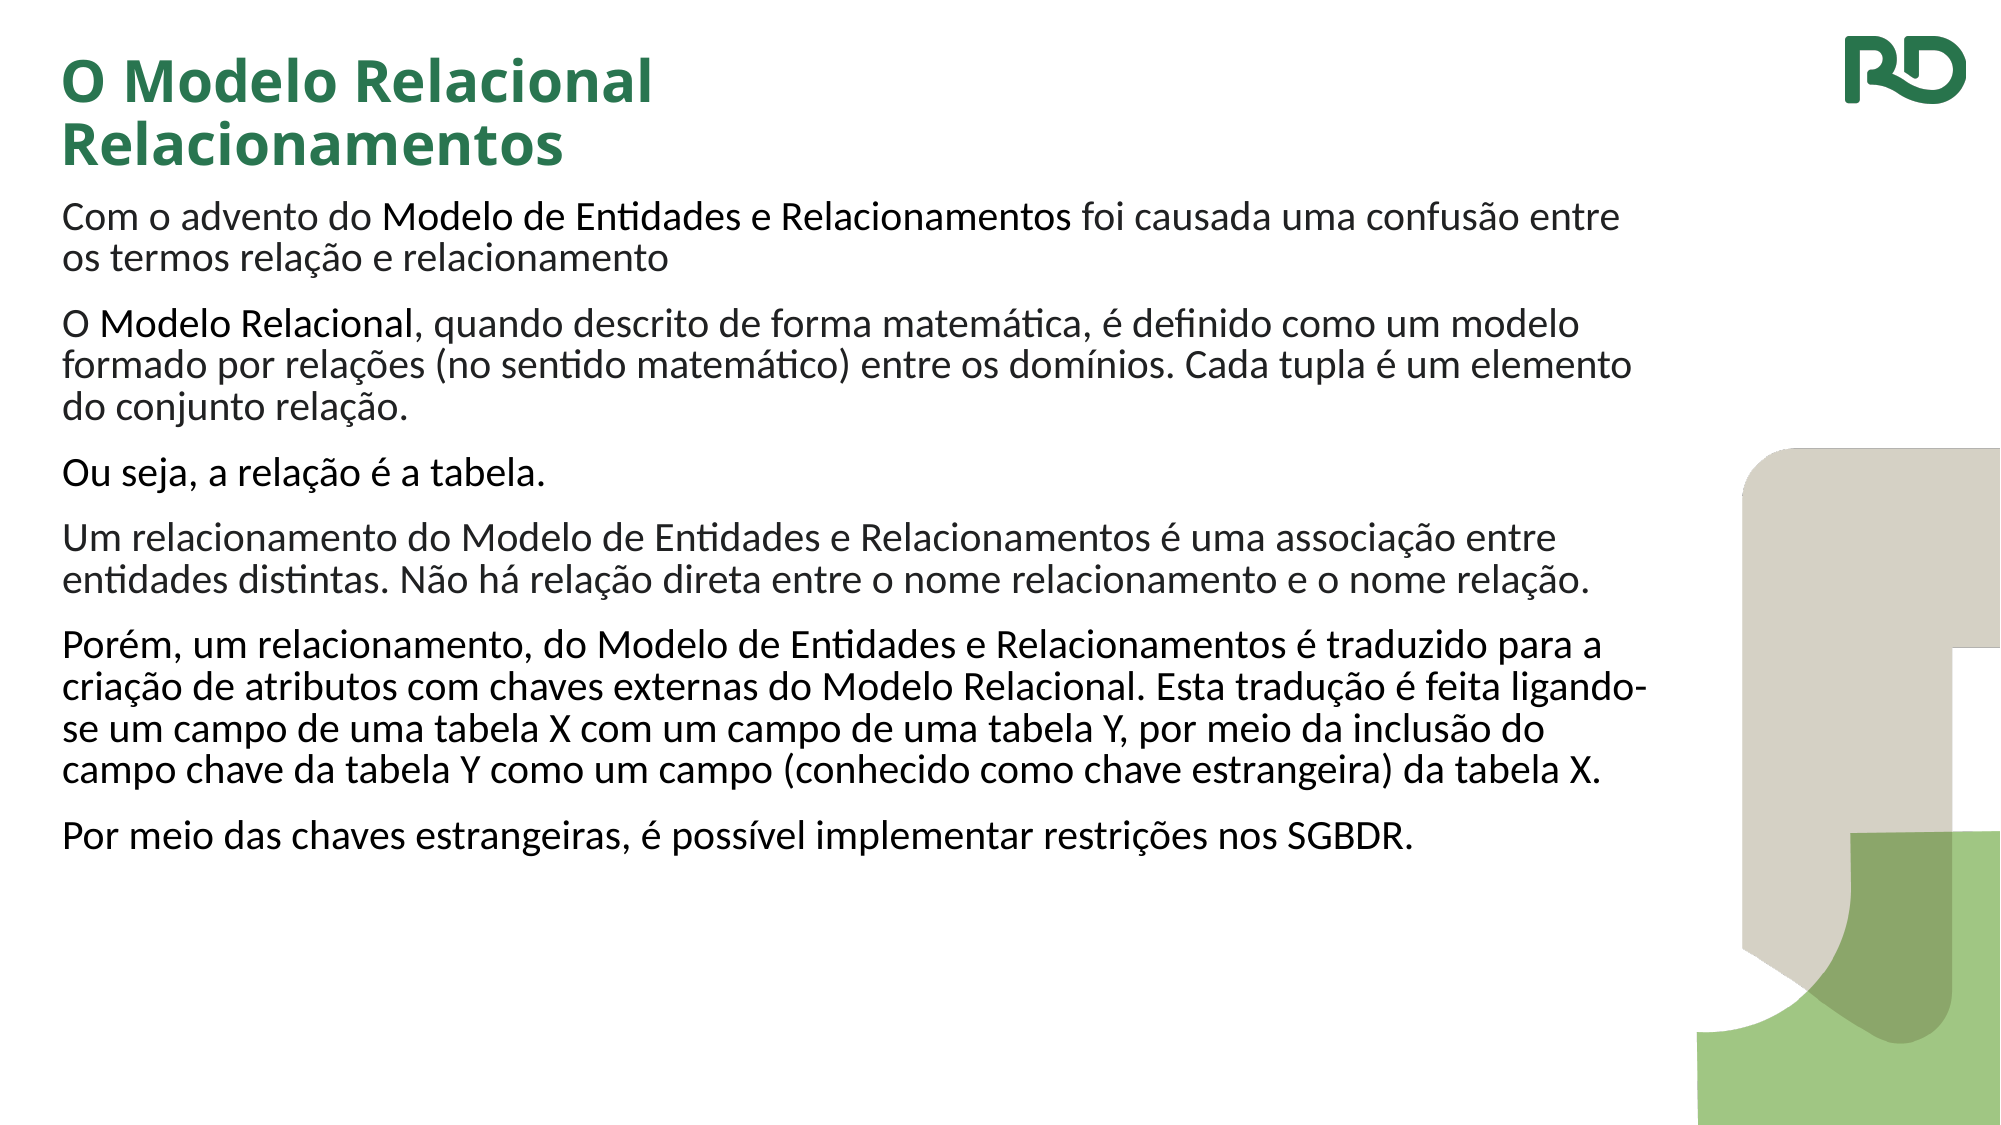

O Modelo Relacional
Relacionamentos
Com o advento do Modelo de Entidades e Relacionamentos foi causada uma confusão entre os termos relação e relacionamento
O Modelo Relacional, quando descrito de forma matemática, é definido como um modelo formado por relações (no sentido matemático) entre os domínios. Cada tupla é um elemento do conjunto relação.
Ou seja, a relação é a tabela.
Um relacionamento do Modelo de Entidades e Relacionamentos é uma associação entre entidades distintas. Não há relação direta entre o nome relacionamento e o nome relação.
Porém, um relacionamento, do Modelo de Entidades e Relacionamentos é traduzido para a criação de atributos com chaves externas do Modelo Relacional. Esta tradução é feita ligando-se um campo de uma tabela X com um campo de uma tabela Y, por meio da inclusão do campo chave da tabela Y como um campo (conhecido como chave estrangeira) da tabela X.
Por meio das chaves estrangeiras, é possível implementar restrições nos SGBDR.